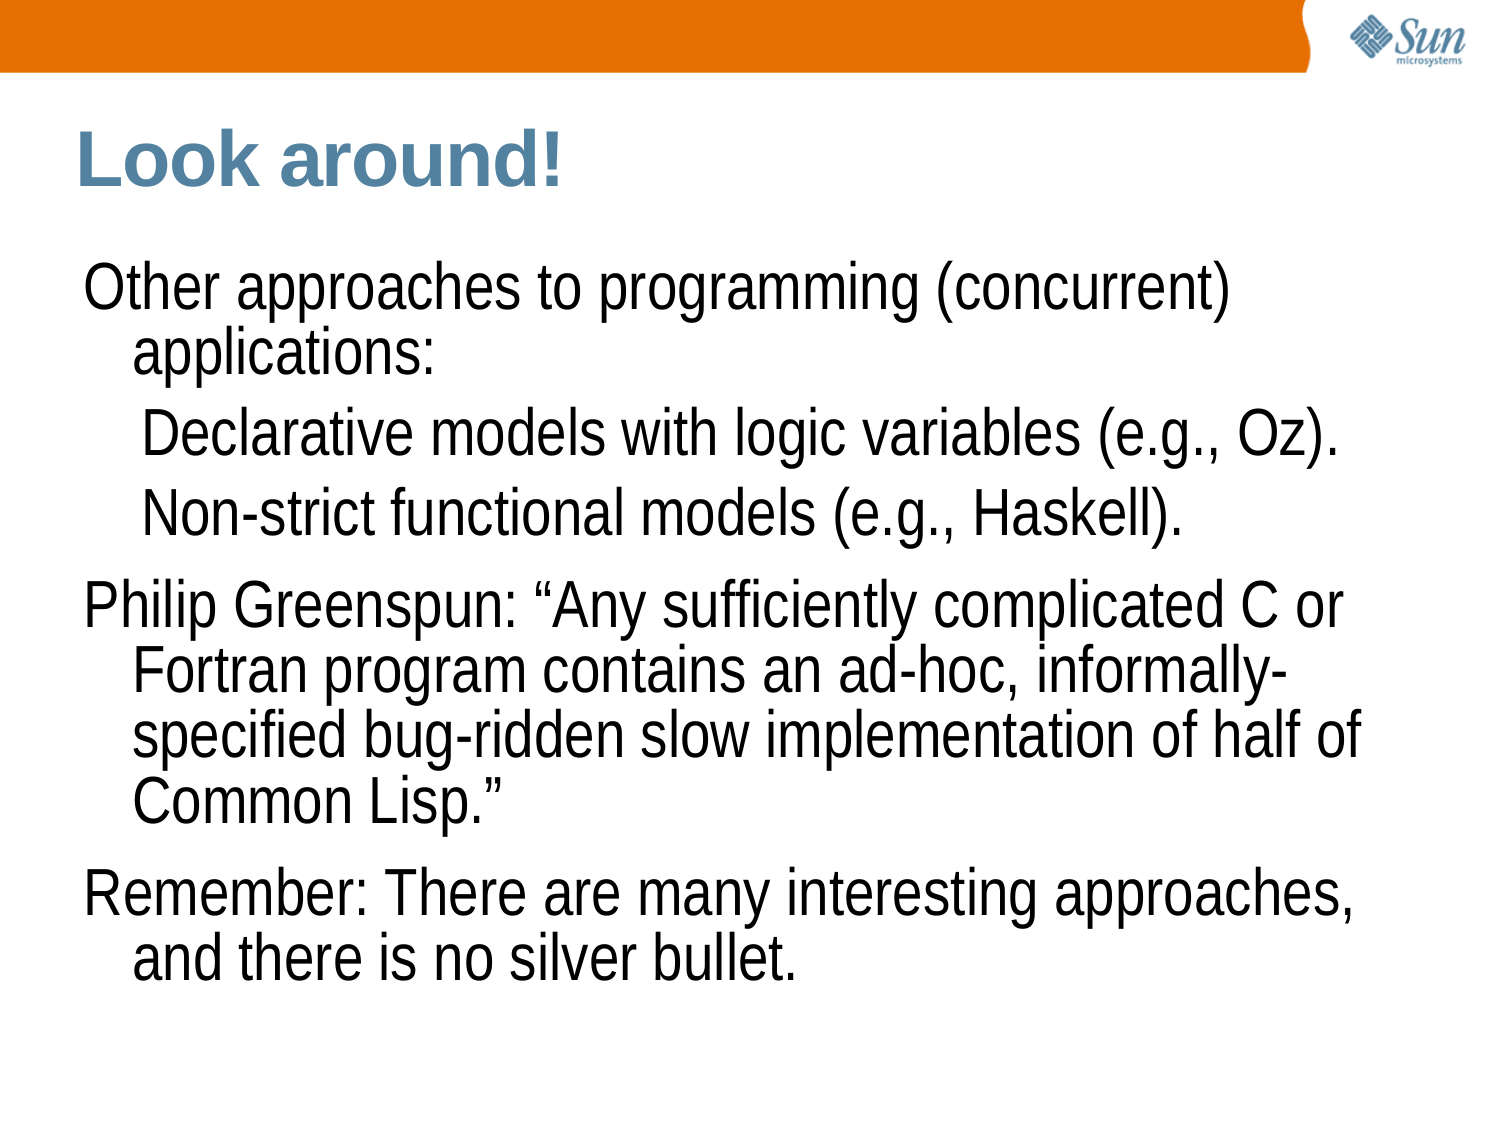

# Look around!
Other approaches to programming (concurrent) applications:
Declarative models with logic variables (e.g., Oz).
Non-strict functional models (e.g., Haskell).
Philip Greenspun: “Any sufficiently complicated C or Fortran program contains an ad-hoc, informally-specified bug-ridden slow implementation of half of Common Lisp.”
Remember: There are many interesting approaches, and there is no silver bullet.